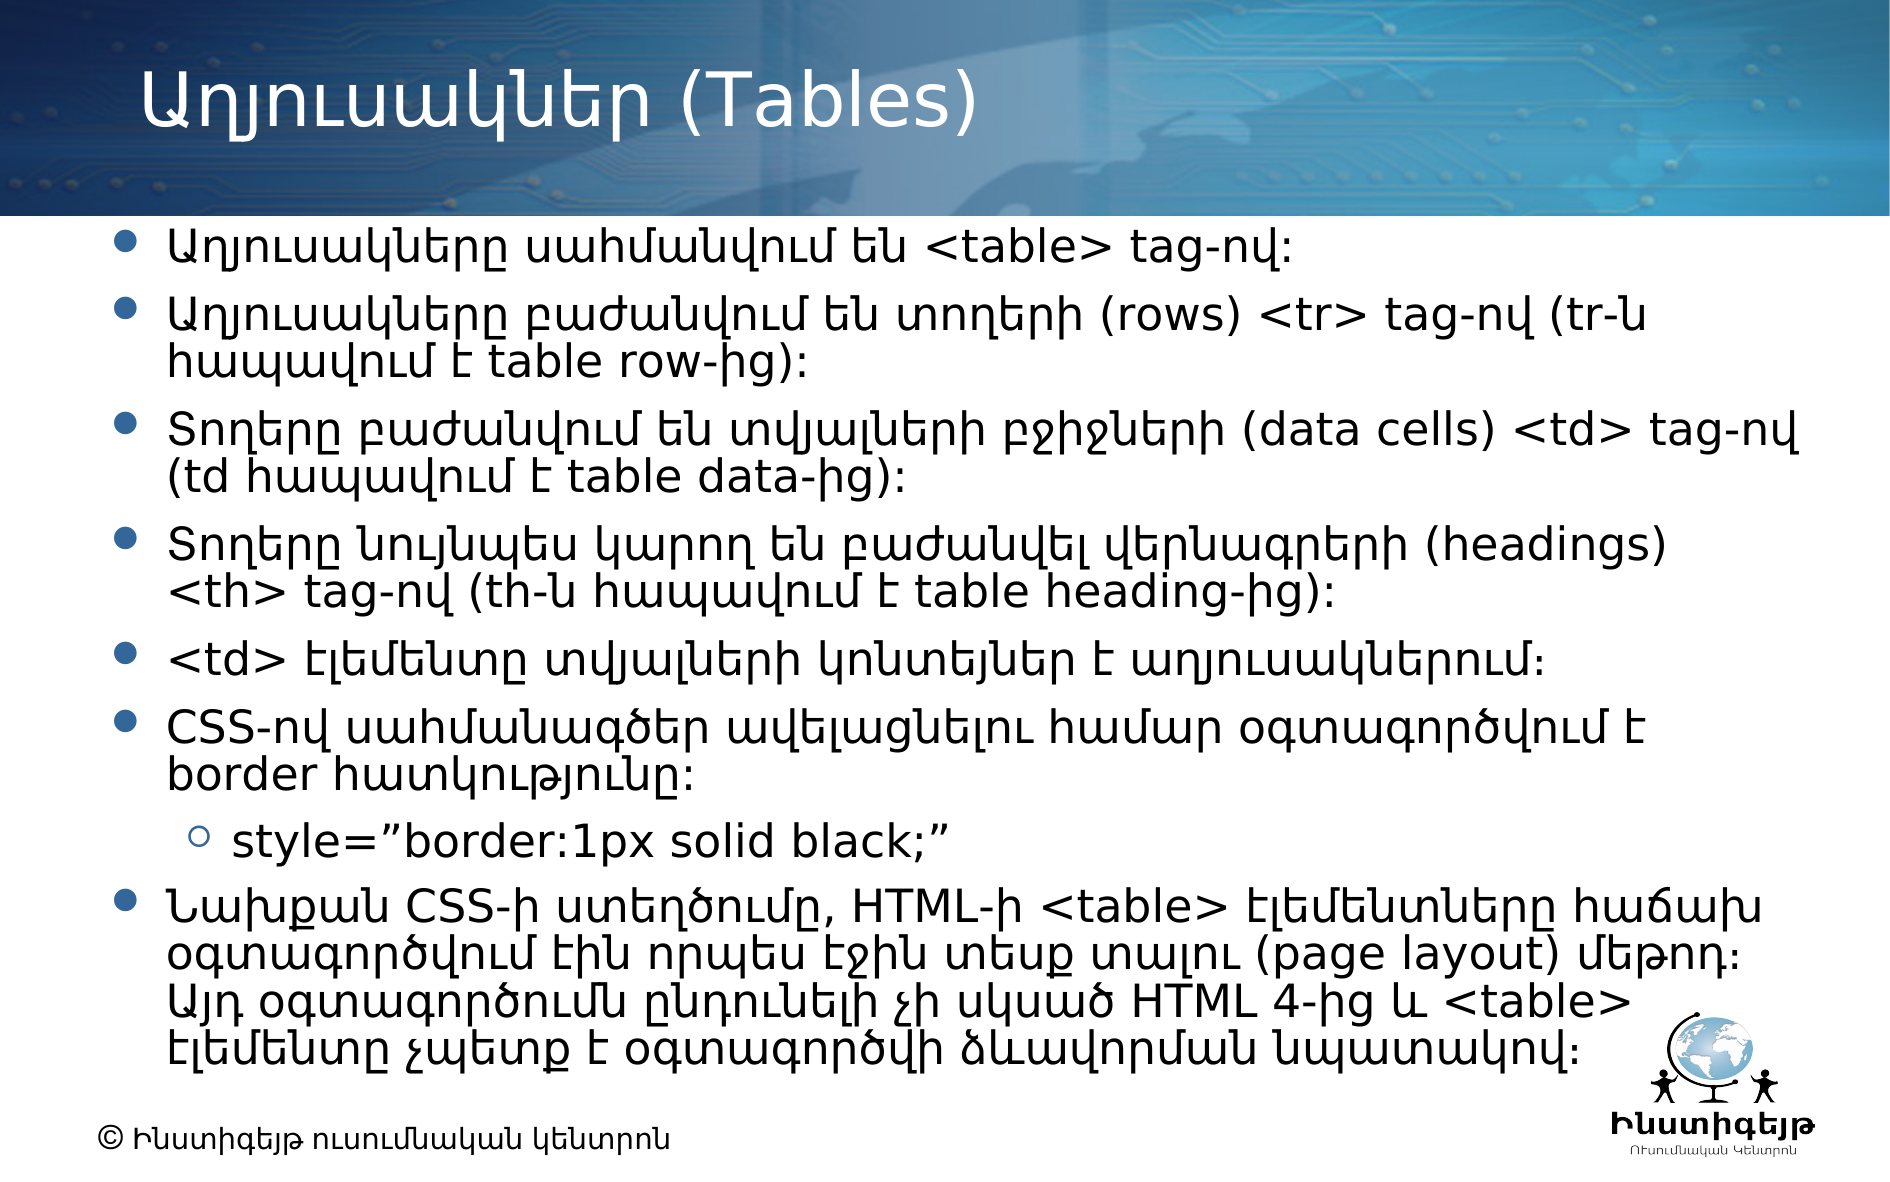

Աղյուսակներ (Tables)
# Աղյուսակները սահմանվում են <table> tag-ով:
Աղյուսակները բաժանվում են տողերի (rows) <tr> tag-ով (tr-ն հապավում է table row-ից):
Տողերը բաժանվում են տվյալների բջիջների (data cells) <td> tag-ով (td հապավում է table data-ից):
Տողերը նույնպես կարող են բաժանվել վերնագրերի (headings) <th> tag-ով (th-ն հապավում է table heading-ից):
<td> էլեմենտը տվյալների կոնտեյներ է աղյուսակներում։
CSS-ով սահմանագծեր ավելացնելու համար օգտագործվում է border հատկությունը:
style=”border:1px solid black;”
Նախքան CSS-ի ստեղծումը, HTML-ի <table> էլեմենտները հաճախ օգտագործվում էին որպես էջին տեսք տալու (page layout) մեթոդ։ Այդ օգտագործումն ընդունելի չի սկսած HTML 4-ից և <table> էլեմենտը չպետք է օգտագործվի ձևավորման նպատակով։